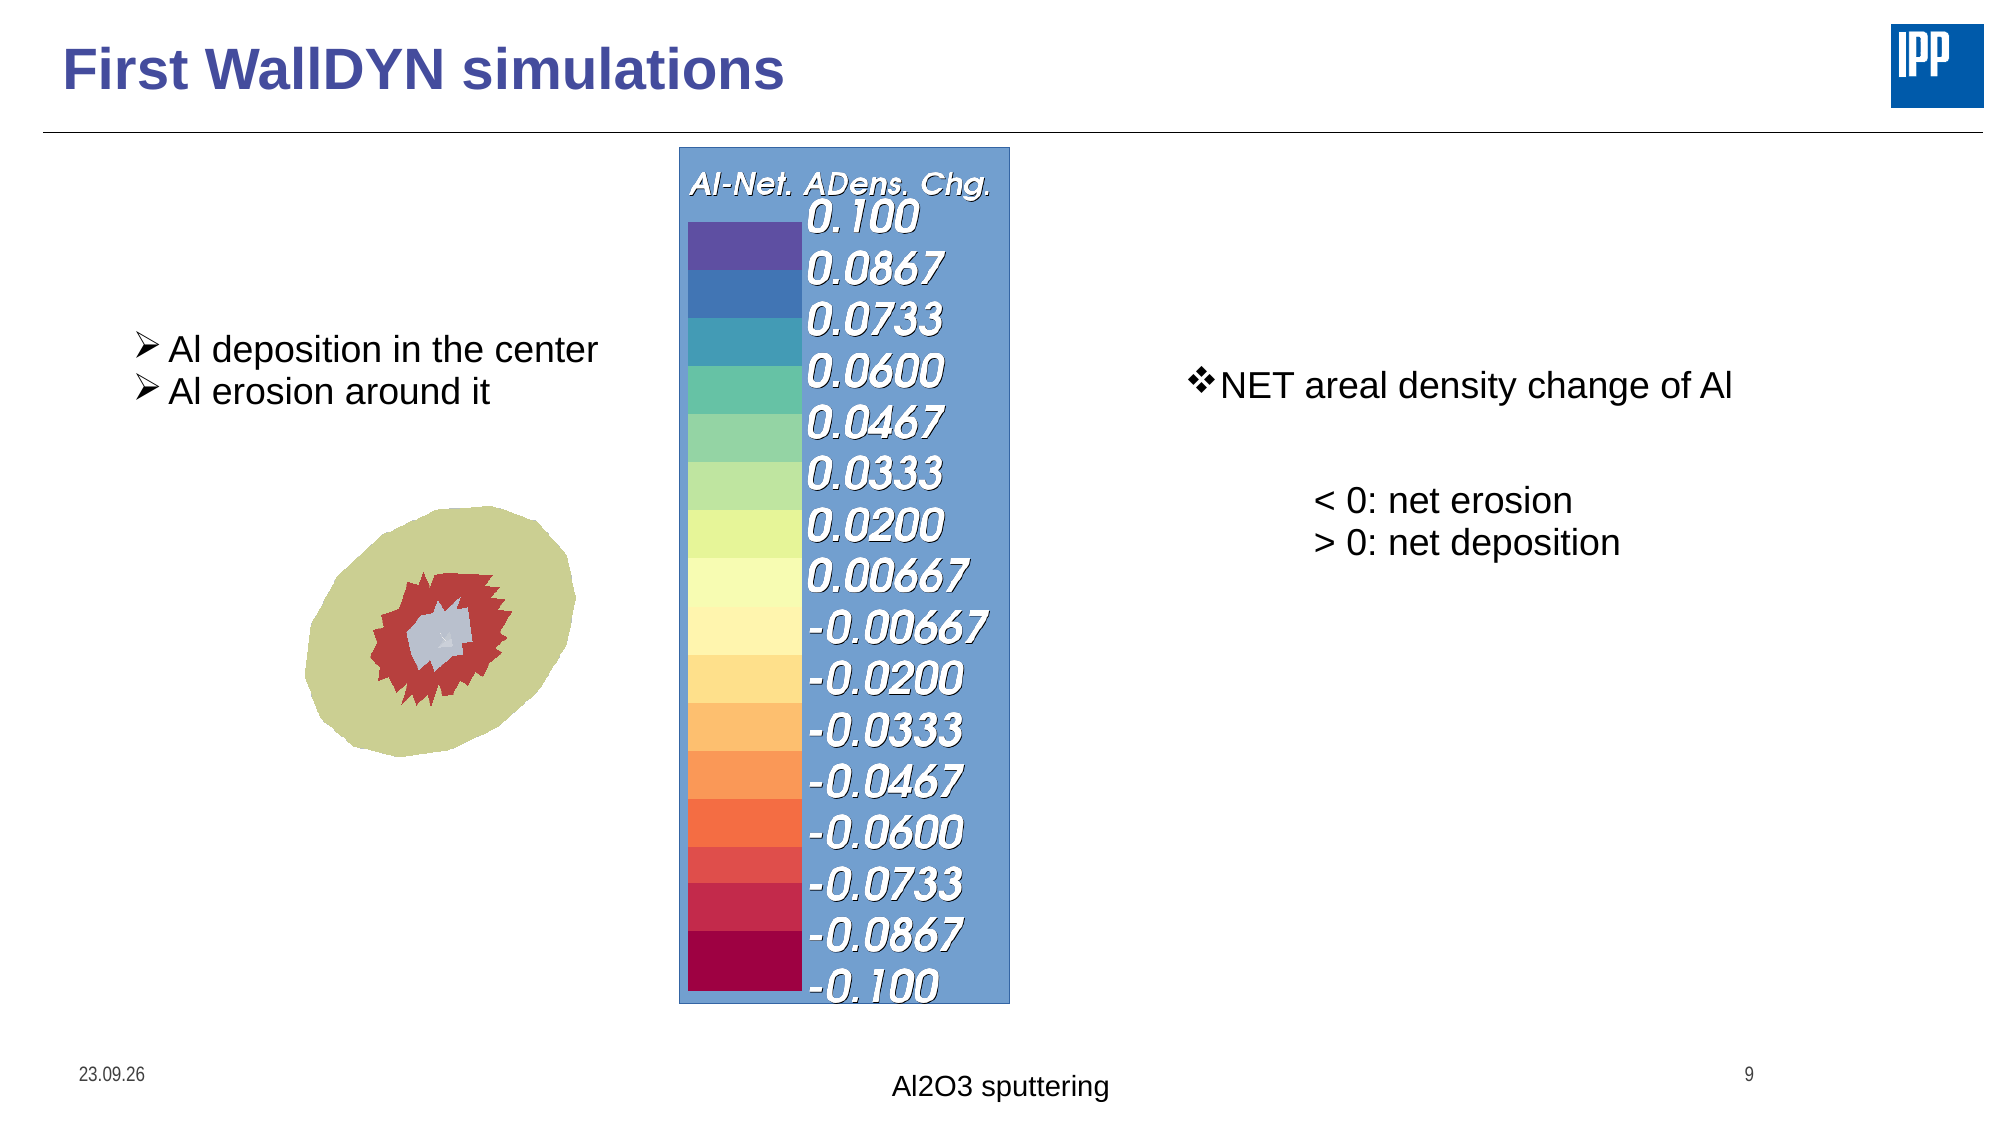

First WallDYN simulations
Al deposition in the center
Al erosion around it
NET areal density change of Al
< 0: net erosion
> 0: net deposition
Al2O3 sputtering
9